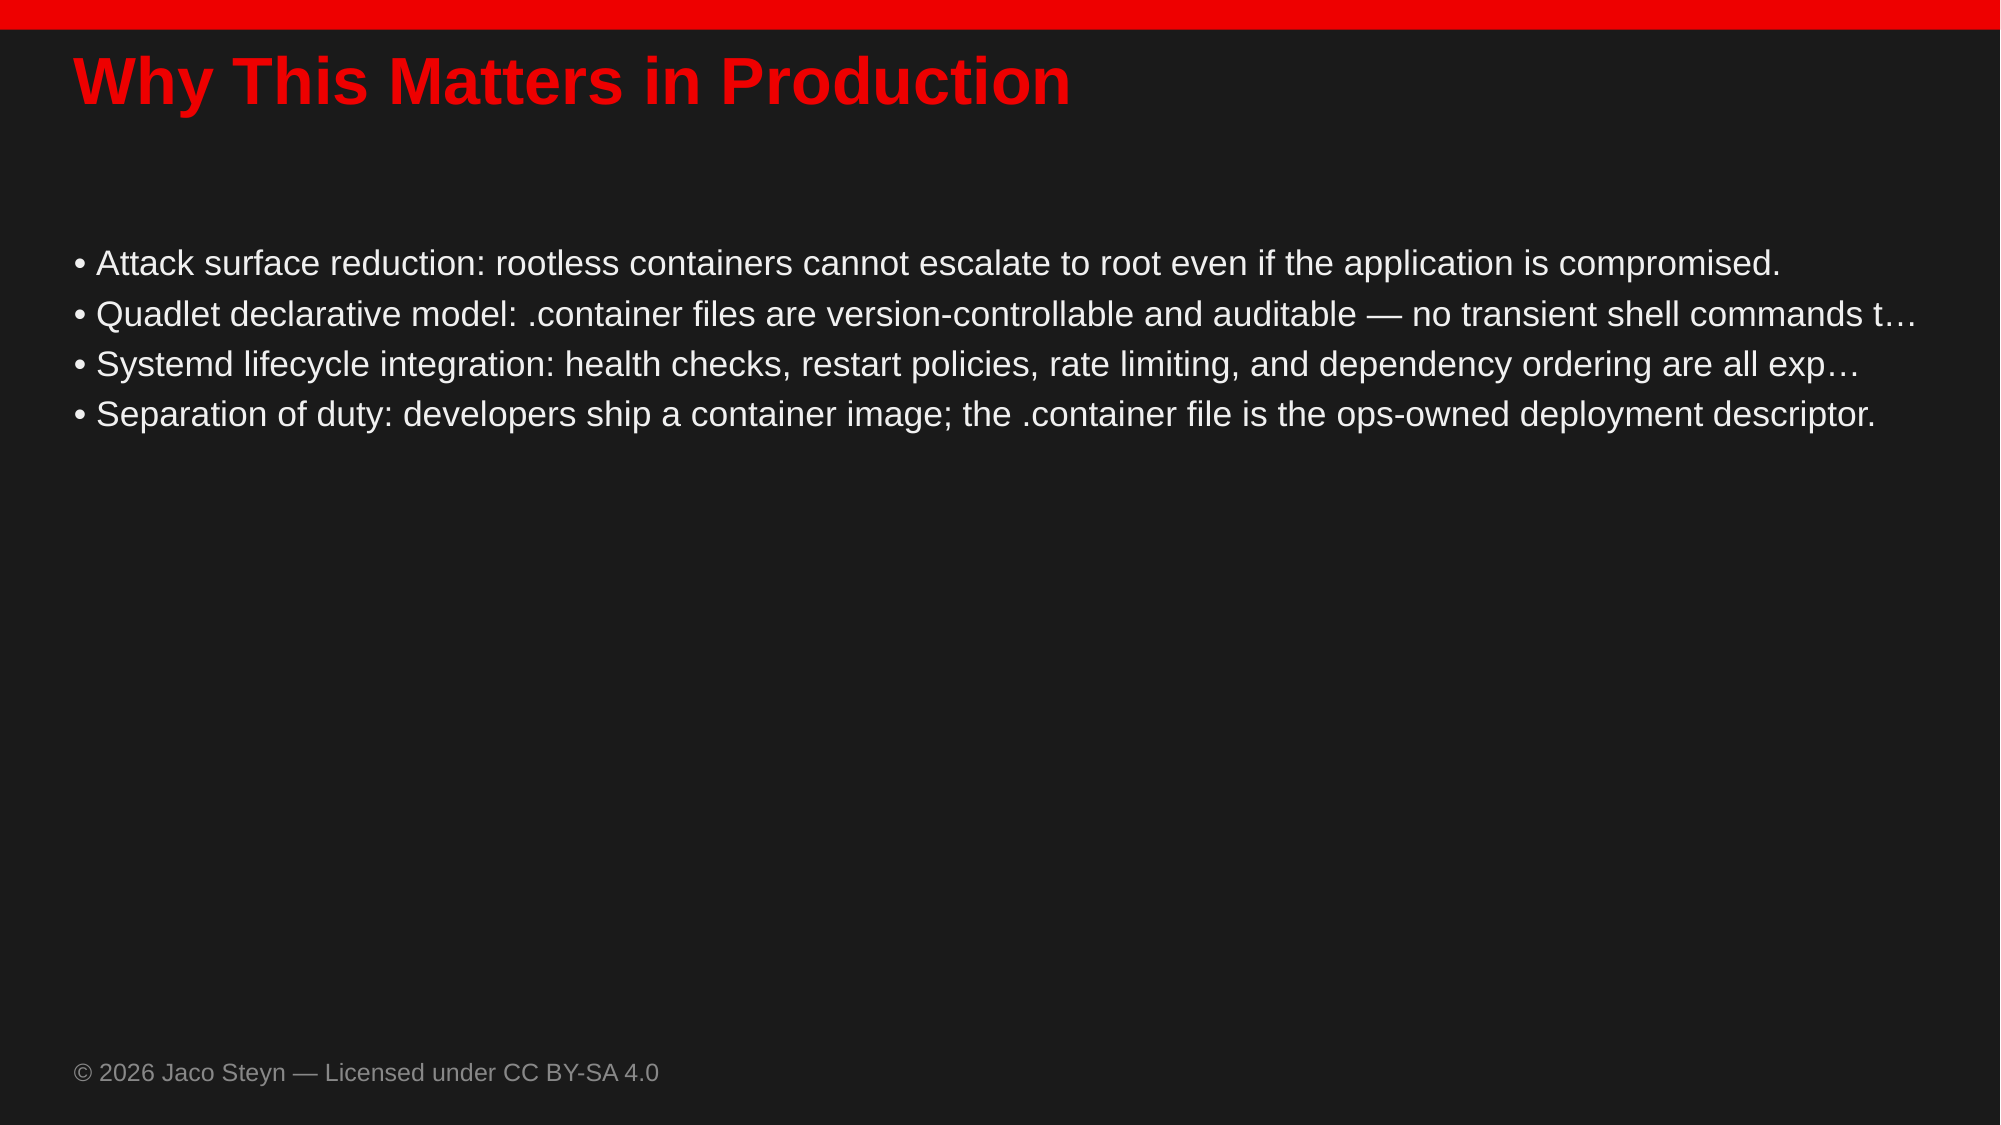

Why This Matters in Production
• Attack surface reduction: rootless containers cannot escalate to root even if the application is compromised.
• Quadlet declarative model: .container files are version-controllable and auditable — no transient shell commands t…
• Systemd lifecycle integration: health checks, restart policies, rate limiting, and dependency ordering are all exp…
• Separation of duty: developers ship a container image; the .container file is the ops-owned deployment descriptor.
© 2026 Jaco Steyn — Licensed under CC BY-SA 4.0